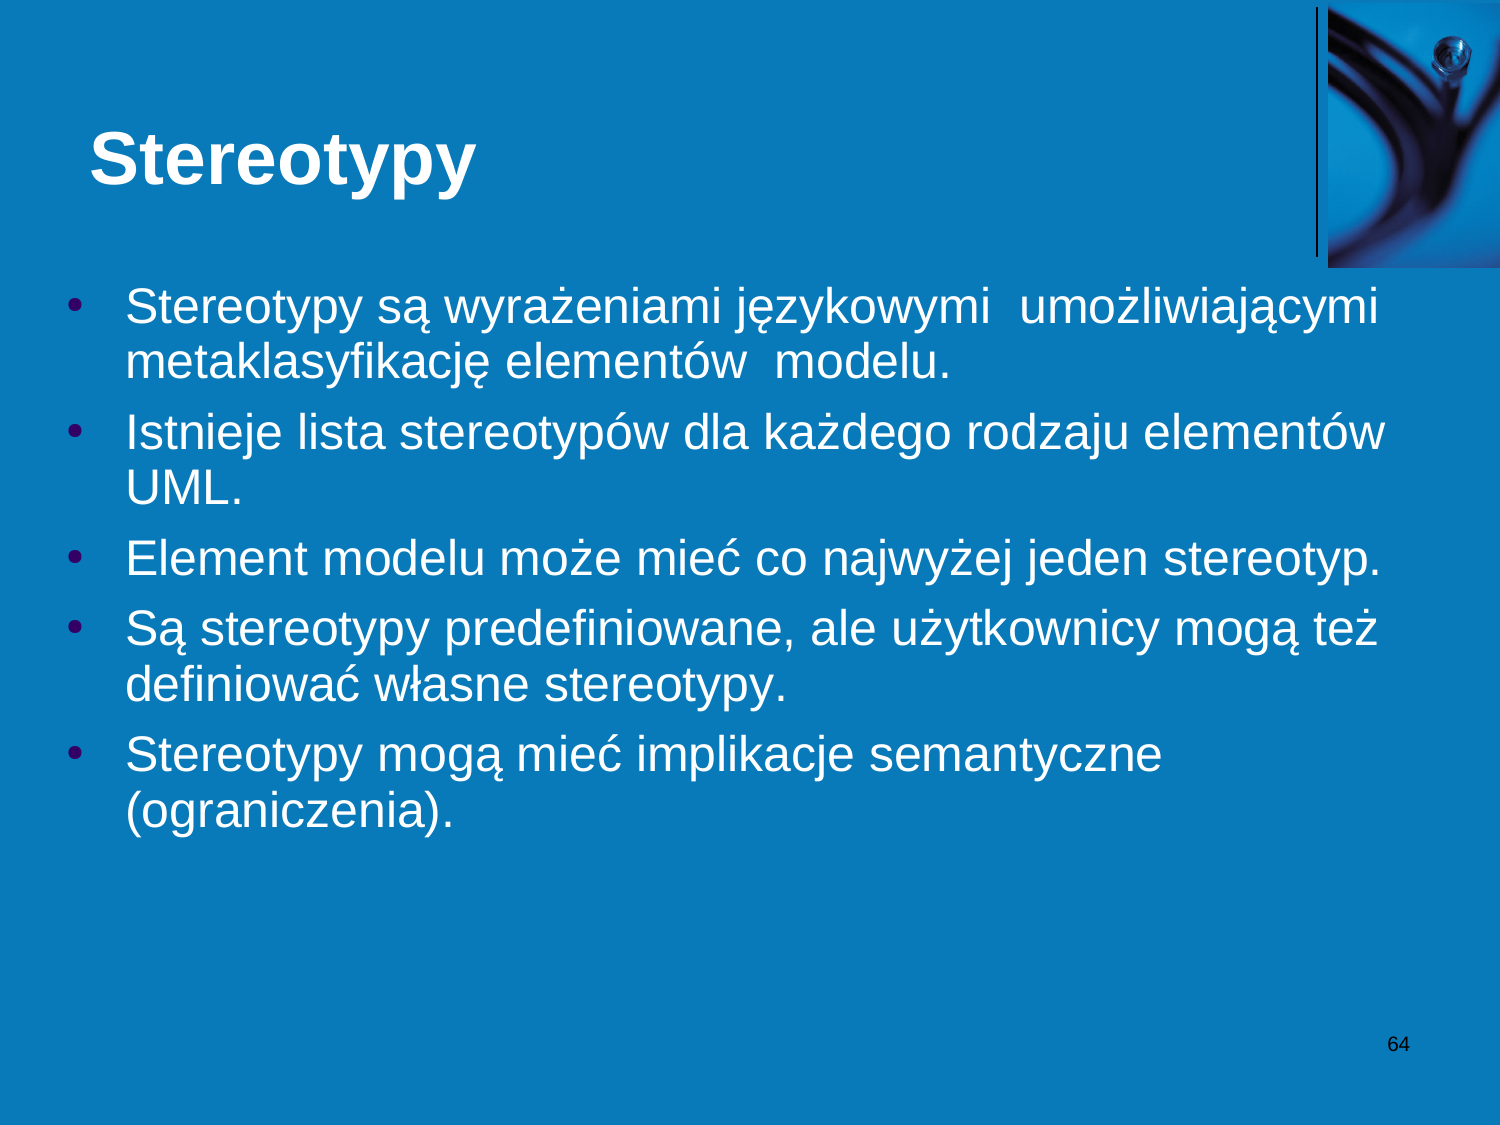

# Stereotypy
Stereotypy są wyrażeniami językowymi umożliwiającymi metaklasyfikację elementów modelu.
Istnieje lista stereotypów dla każdego rodzaju elementów UML.
Element modelu może mieć co najwyżej jeden stereotyp.
Są stereotypy predefiniowane, ale użytkownicy mogą też definiować własne stereotypy.
Stereotypy mogą mieć implikacje semantyczne (ograniczenia).
64